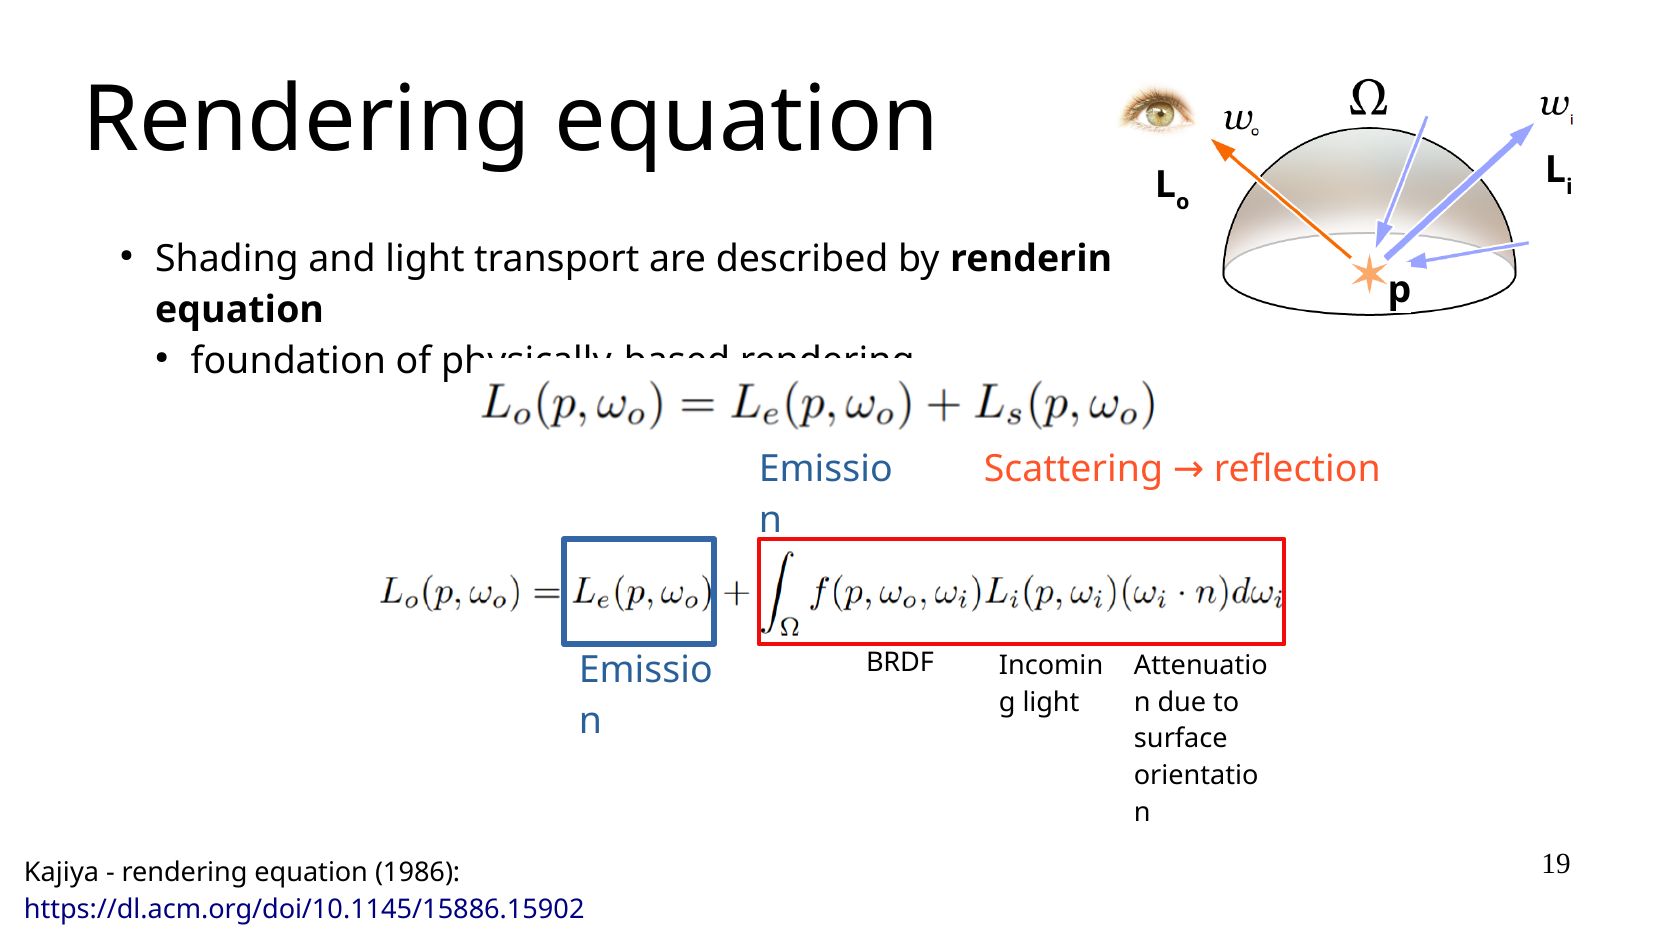

# Rendering equation
Li
Lo
Shading and light transport are described by rendering equation
foundation of physically-based rendering
p
Emission
Scattering → reflection
Emission
BRDF
Incoming light
Attenuation due to surface orientation
Kajiya - rendering equation (1986): https://dl.acm.org/doi/10.1145/15886.15902
19